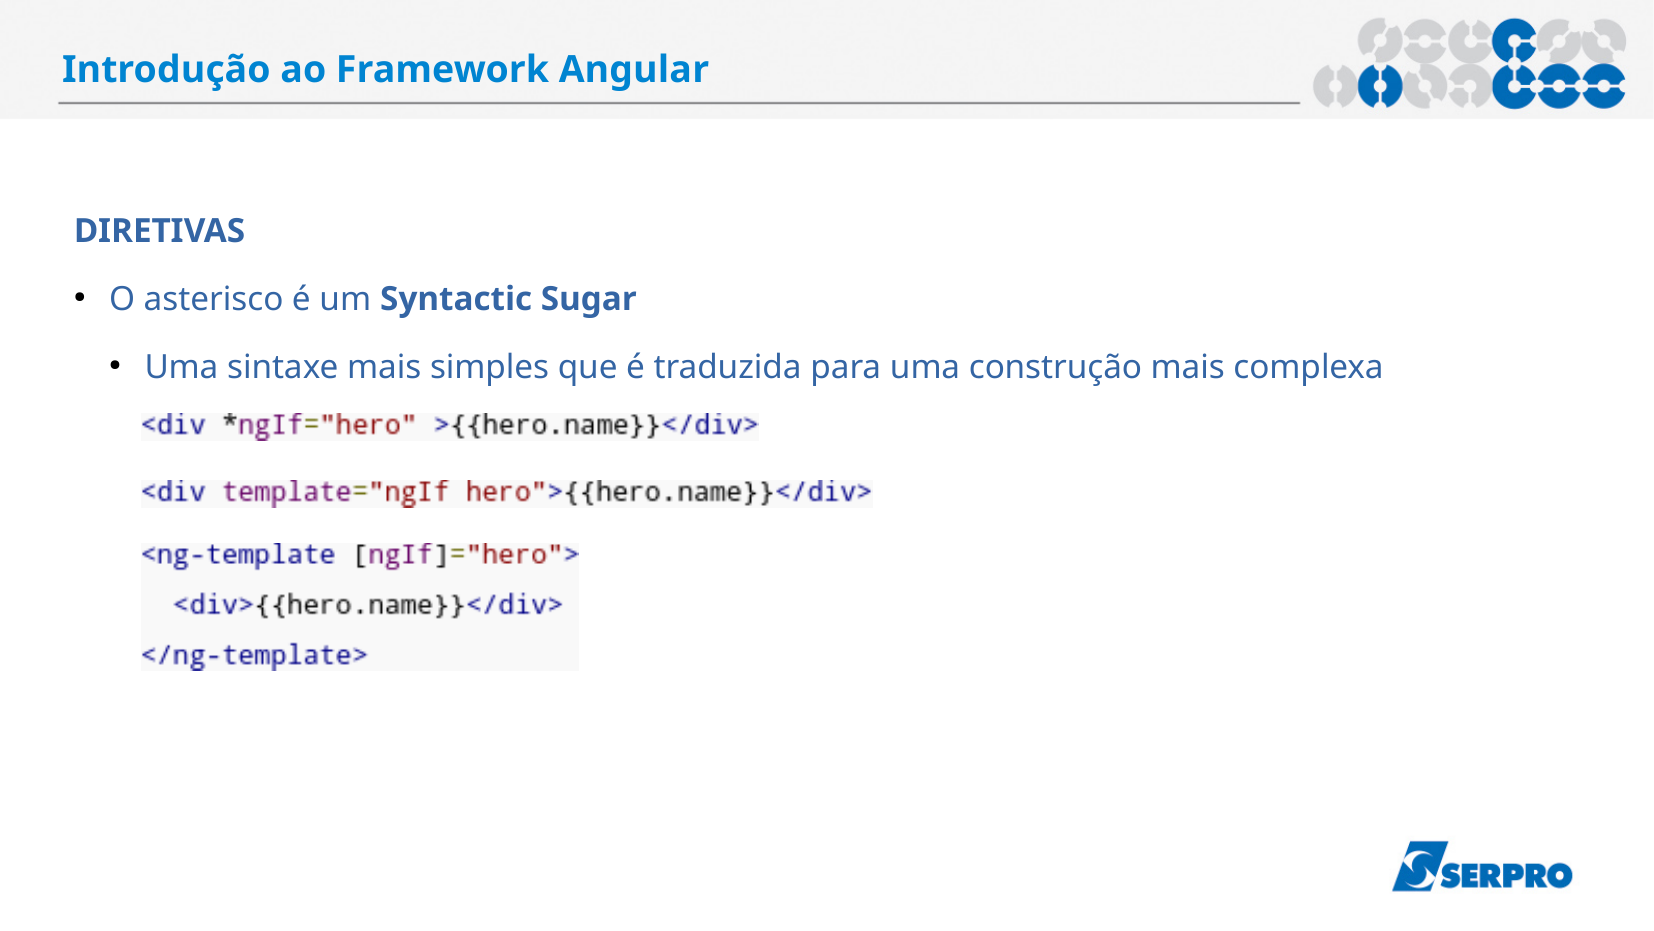

Introdução ao Framework Angular
DIRETIVAS
O asterisco é um Syntactic Sugar
Uma sintaxe mais simples que é traduzida para uma construção mais complexa